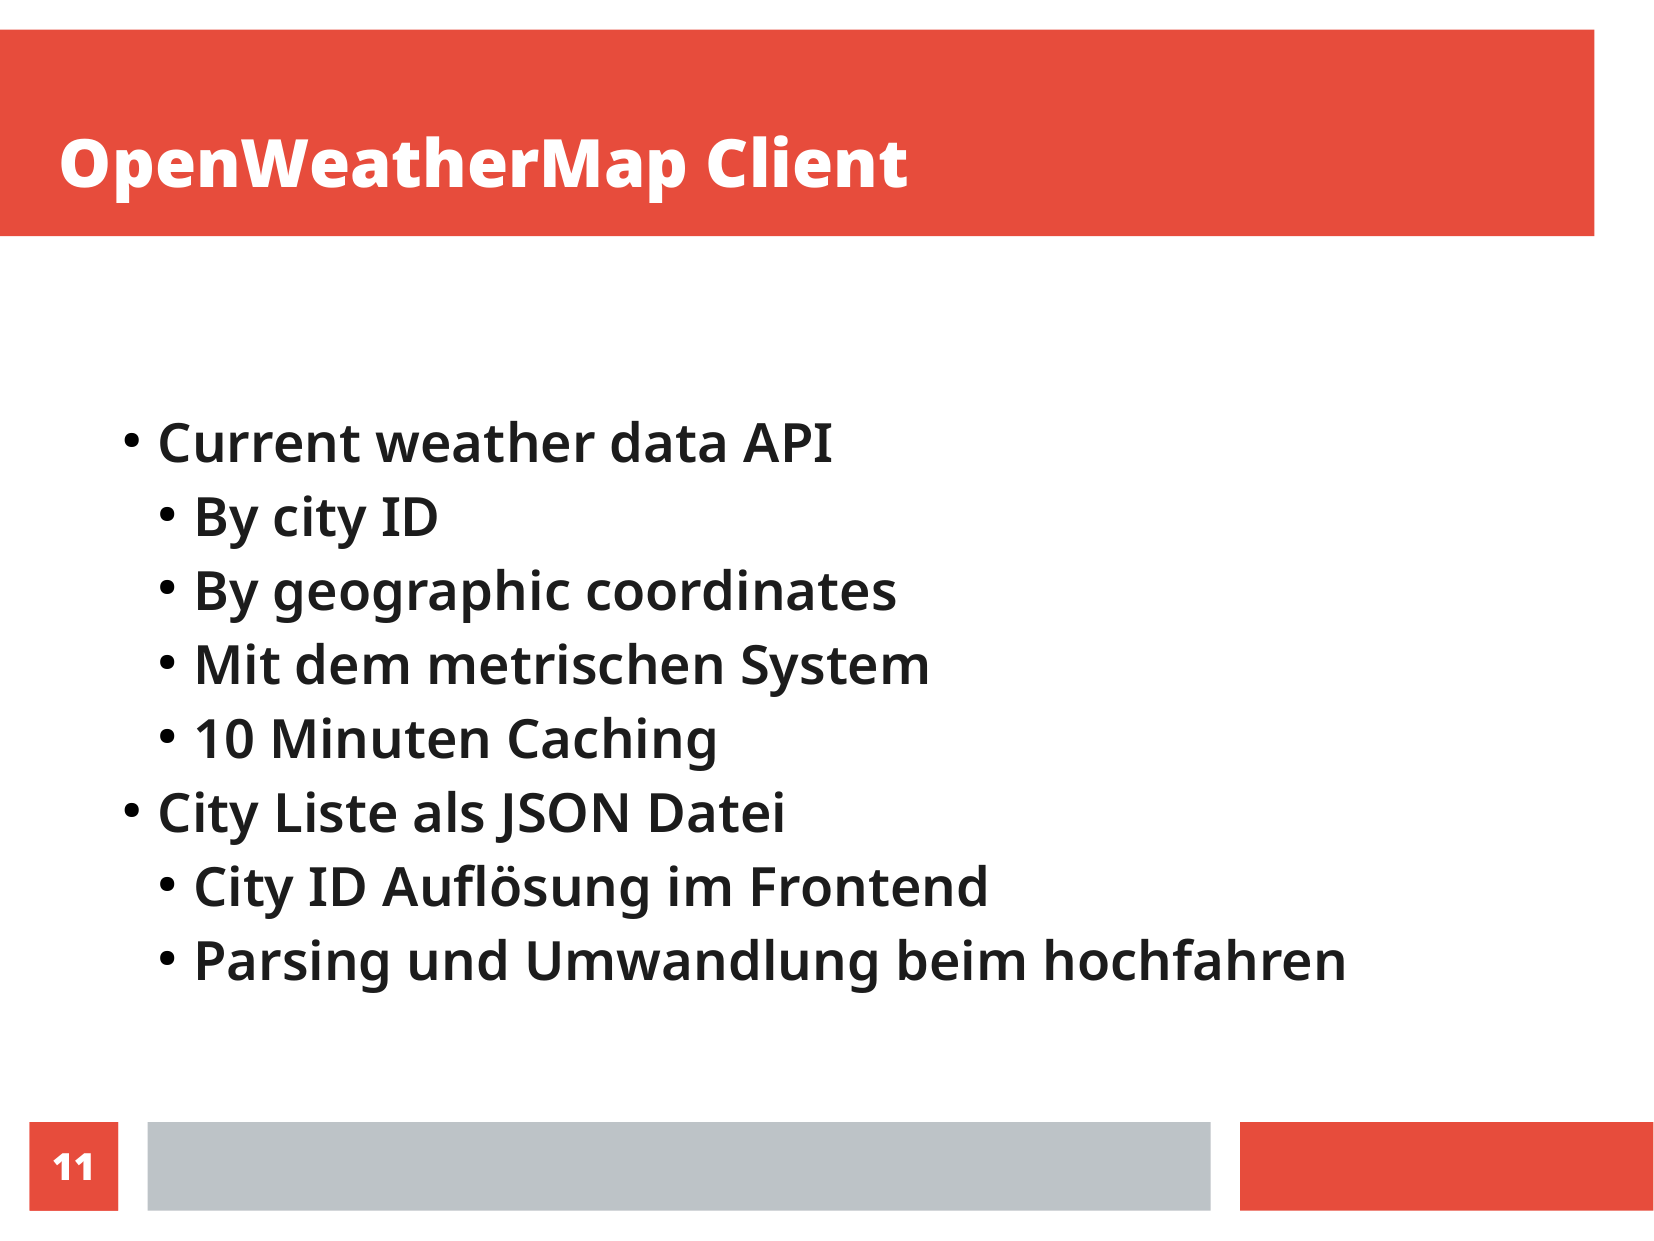

# OpenWeatherMap Client
Current weather data API
By city ID
By geographic coordinates
Mit dem metrischen System
10 Minuten Caching
City Liste als JSON Datei
City ID Auflösung im Frontend
Parsing und Umwandlung beim hochfahren
11